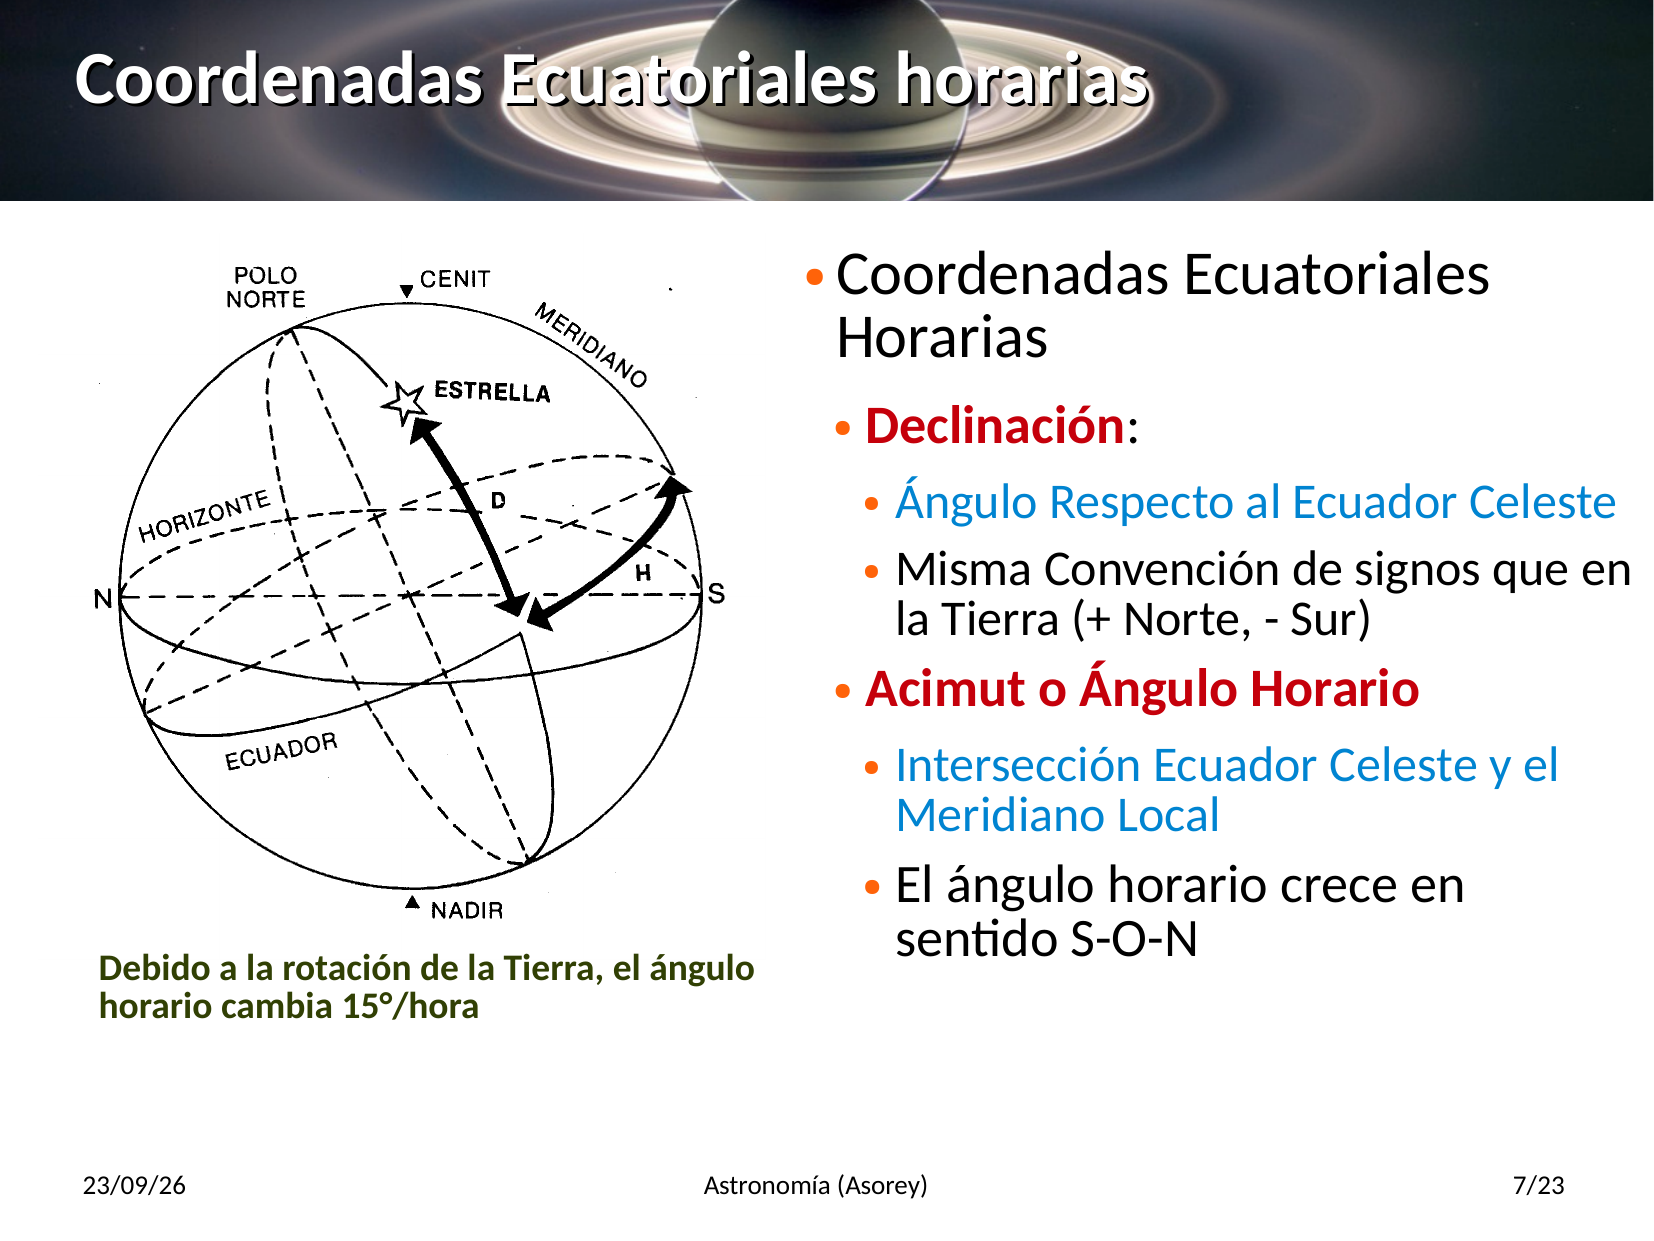

# Coordenadas Ecuatoriales horarias
Coordenadas Ecuatoriales Horarias
Declinación:
Ángulo Respecto al Ecuador Celeste
Misma Convención de signos que en la Tierra (+ Norte, - Sur)
Acimut o Ángulo Horario
Intersección Ecuador Celeste y el Meridiano Local
El ángulo horario crece en sentido S-O-N
Debido a la rotación de la Tierra, el ángulo
horario cambia 15°/hora
Astronomía (Asorey)
7